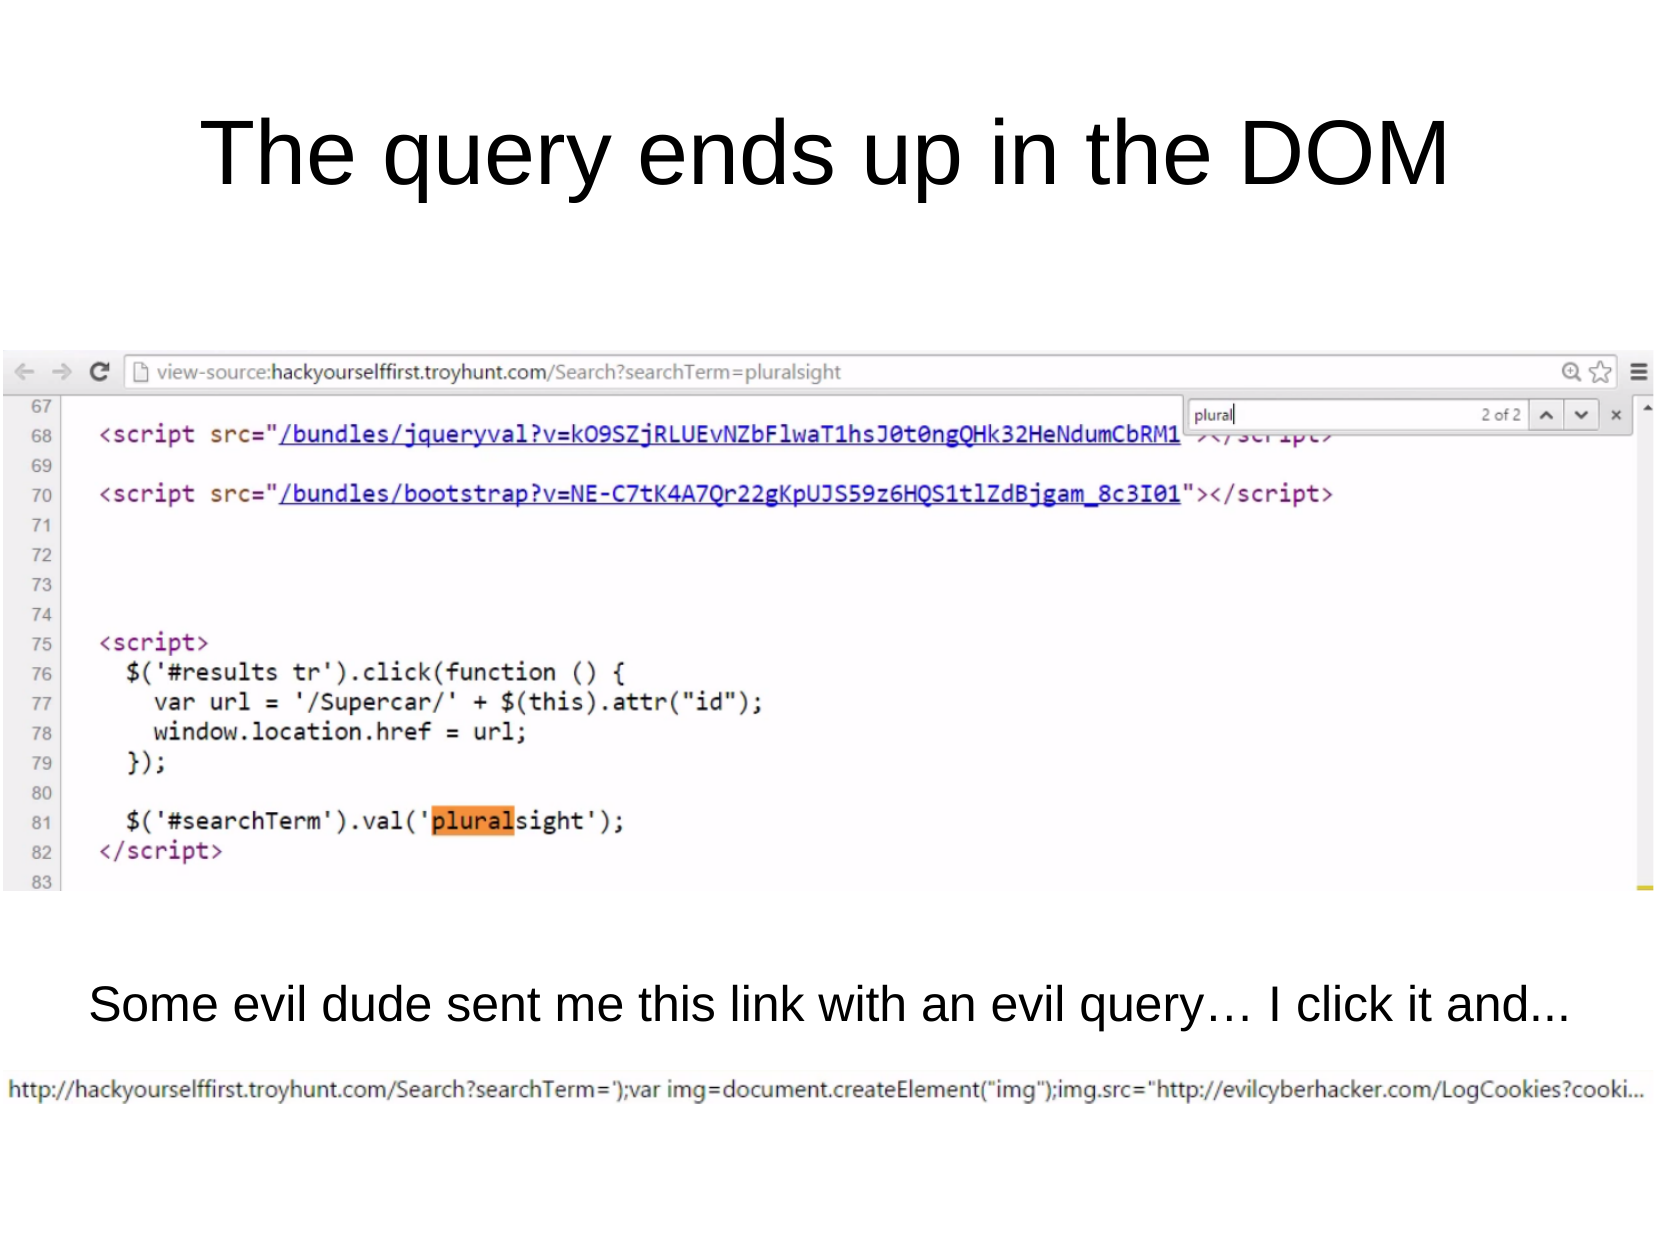

# The query ends up in the DOM
Some evil dude sent me this link with an evil query… I click it and...